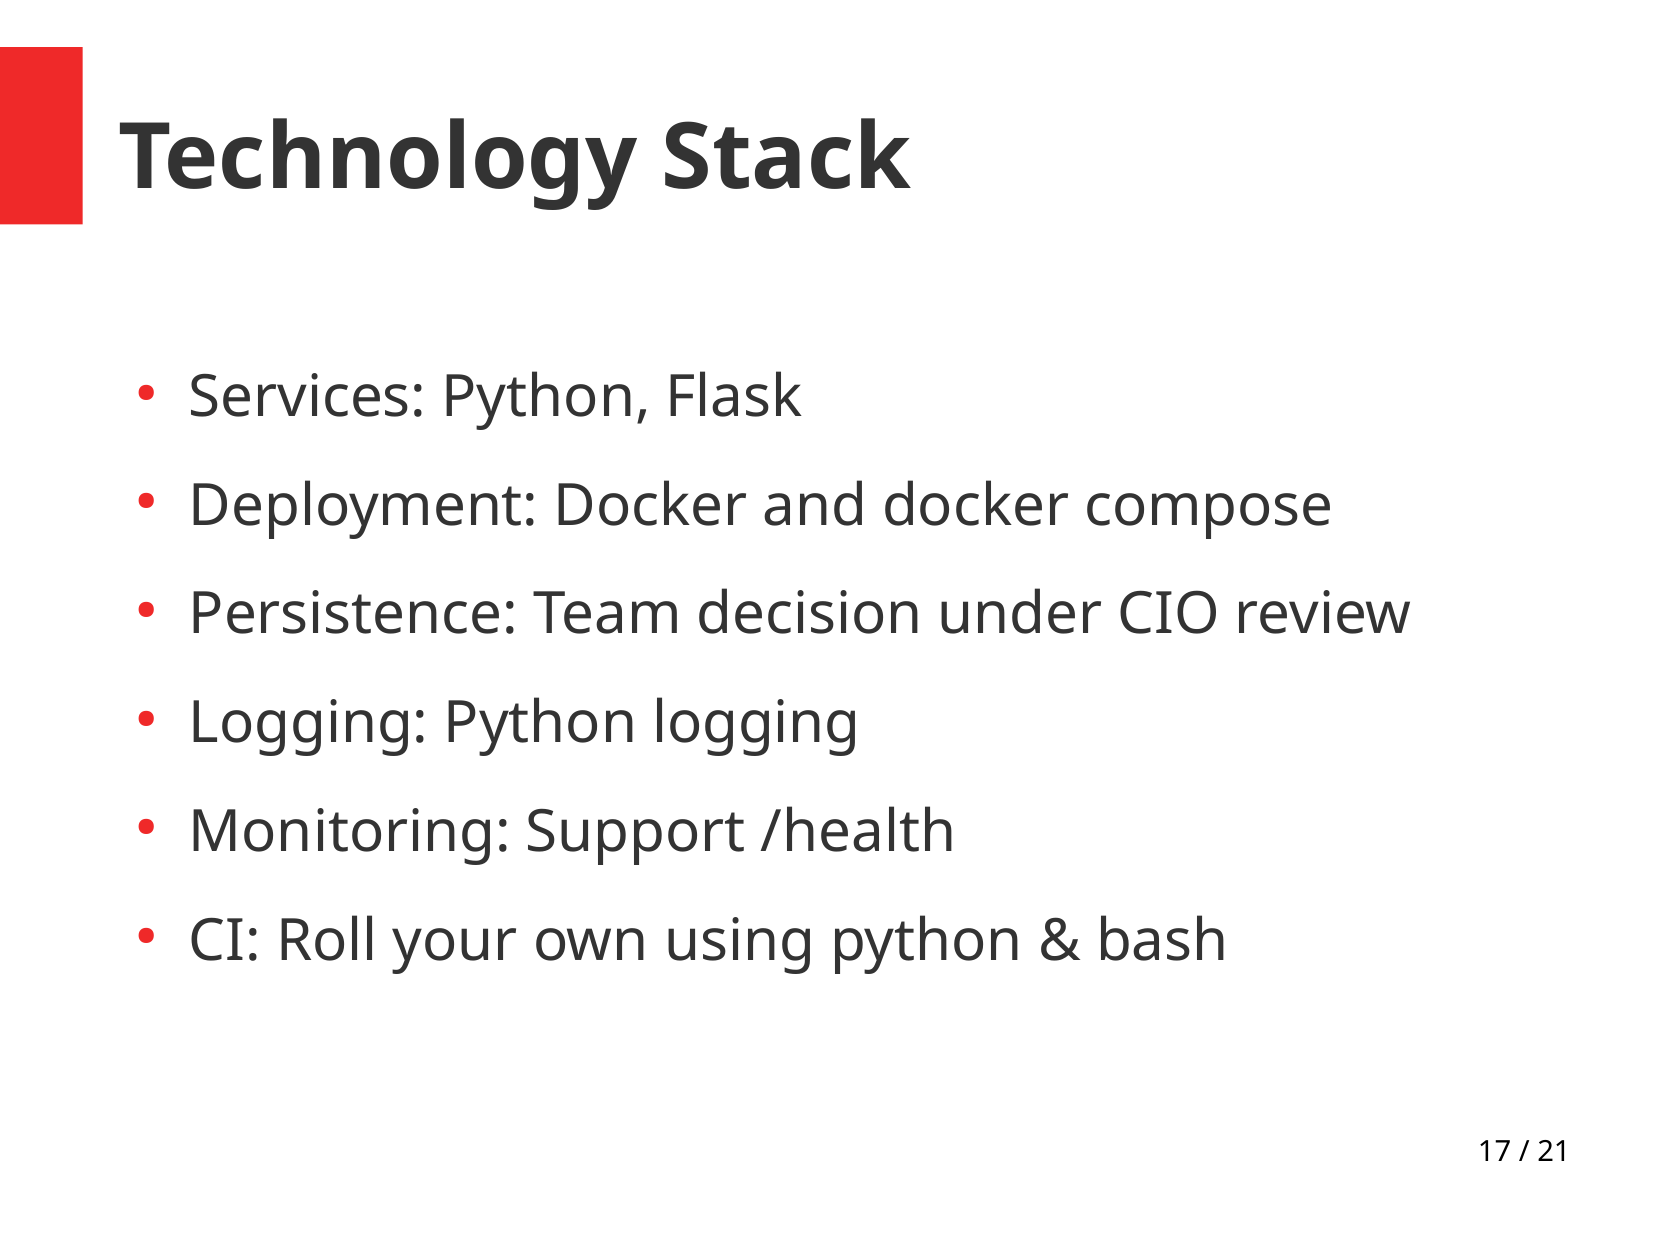

# Technology Stack
Services: Python, Flask
Deployment: Docker and docker compose
Persistence: Team decision under CIO review
Logging: Python logging
Monitoring: Support /health
CI: Roll your own using python & bash
17